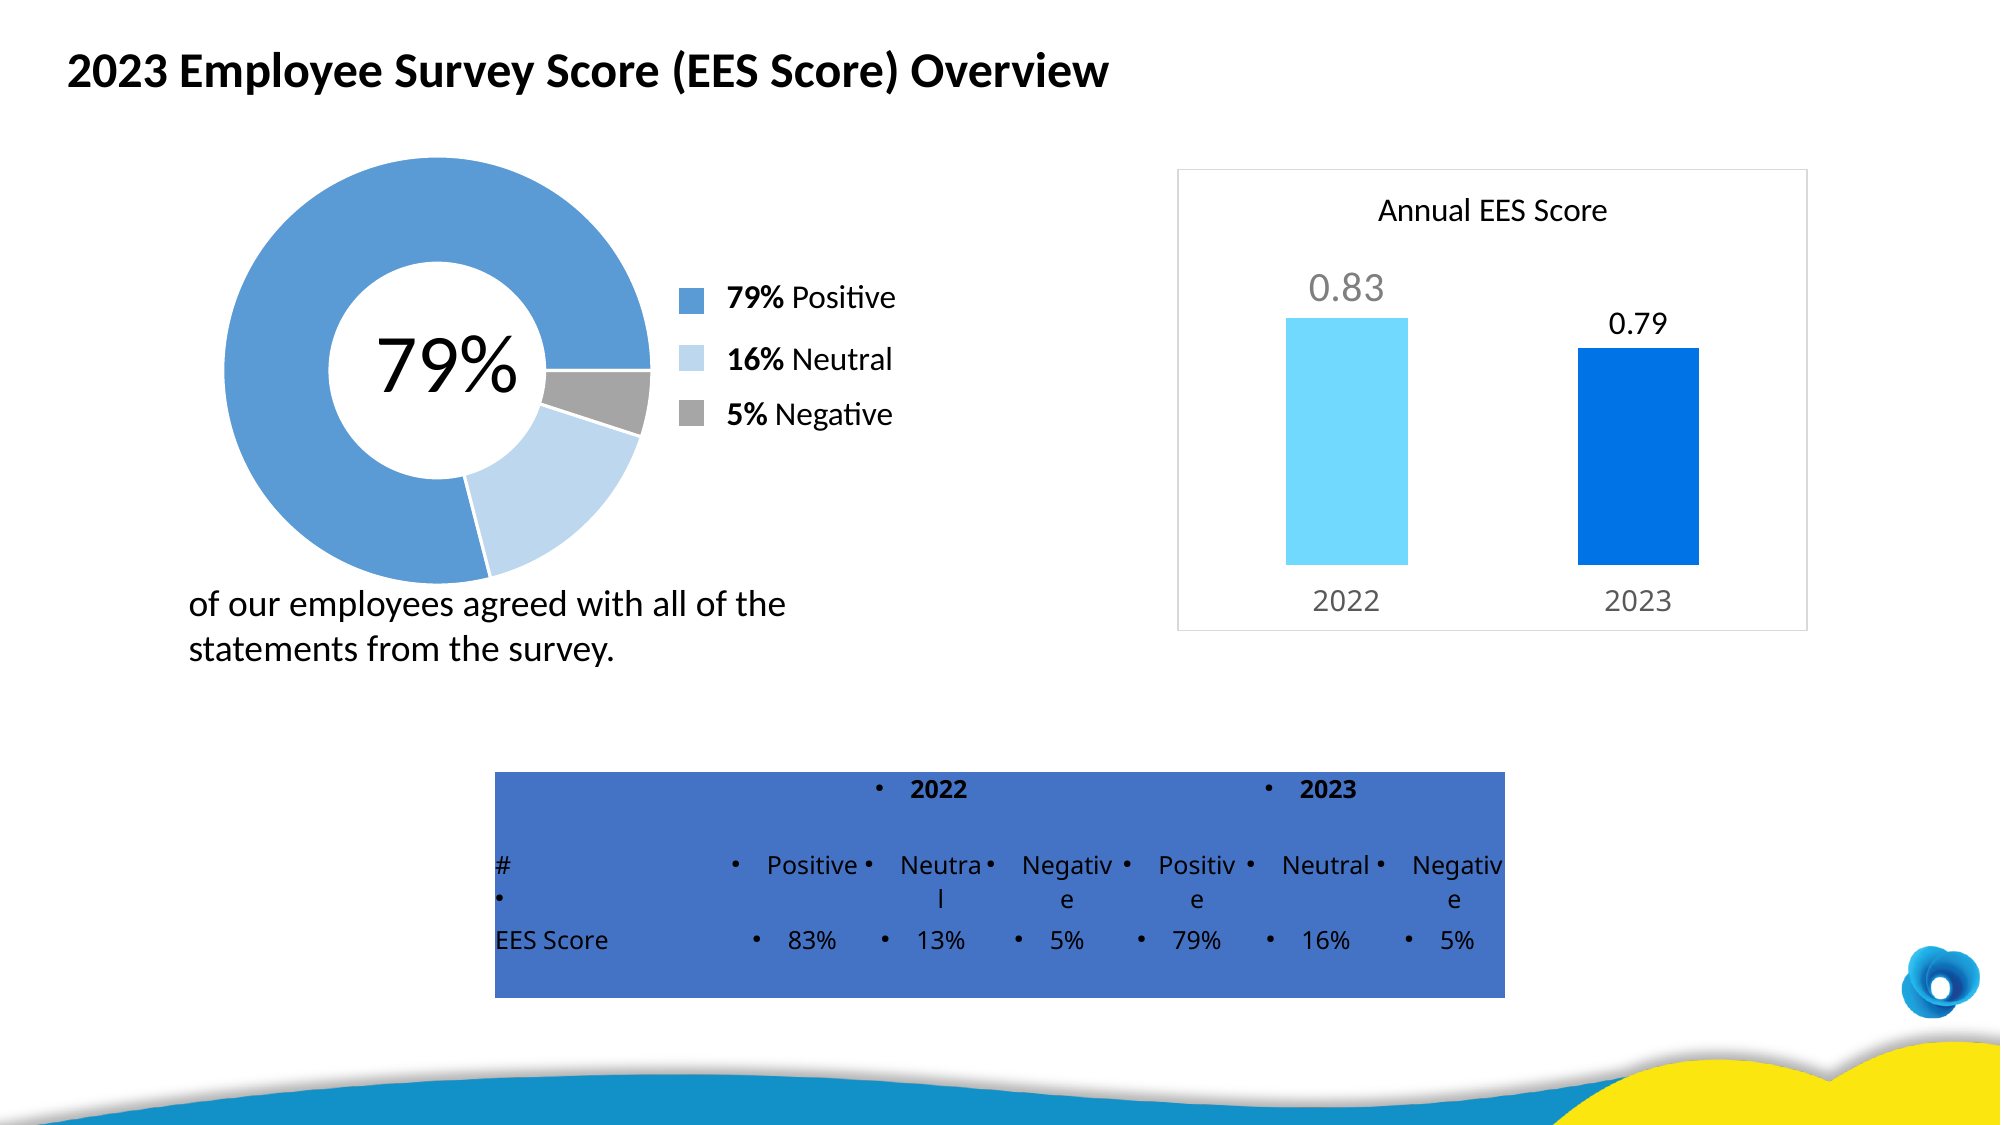

2023 Employee Survey Score (EES Score) Overview
### Chart
| Category | Series1 |
|---|---|
| Positive | 0.79 |
| Neutral | 0.16 |
| Negative | 0.05 |79% Positive
16% Neutral
5% Negative
of our employees agreed with all of the statements from the survey.
### Chart: Annual EES Score
| Category | Average of All Statements |
|---|---|
| 2022 | 0.83 |
| 2023 | 0.79 || | 2022 | | | 2023 | | |
| --- | --- | --- | --- | --- | --- | --- |
| # | Positive | Neutral | Negative | Positive | Neutral | Negative |
| EES Score | 83% | 13% | 5% | 79% | 16% | 5% |